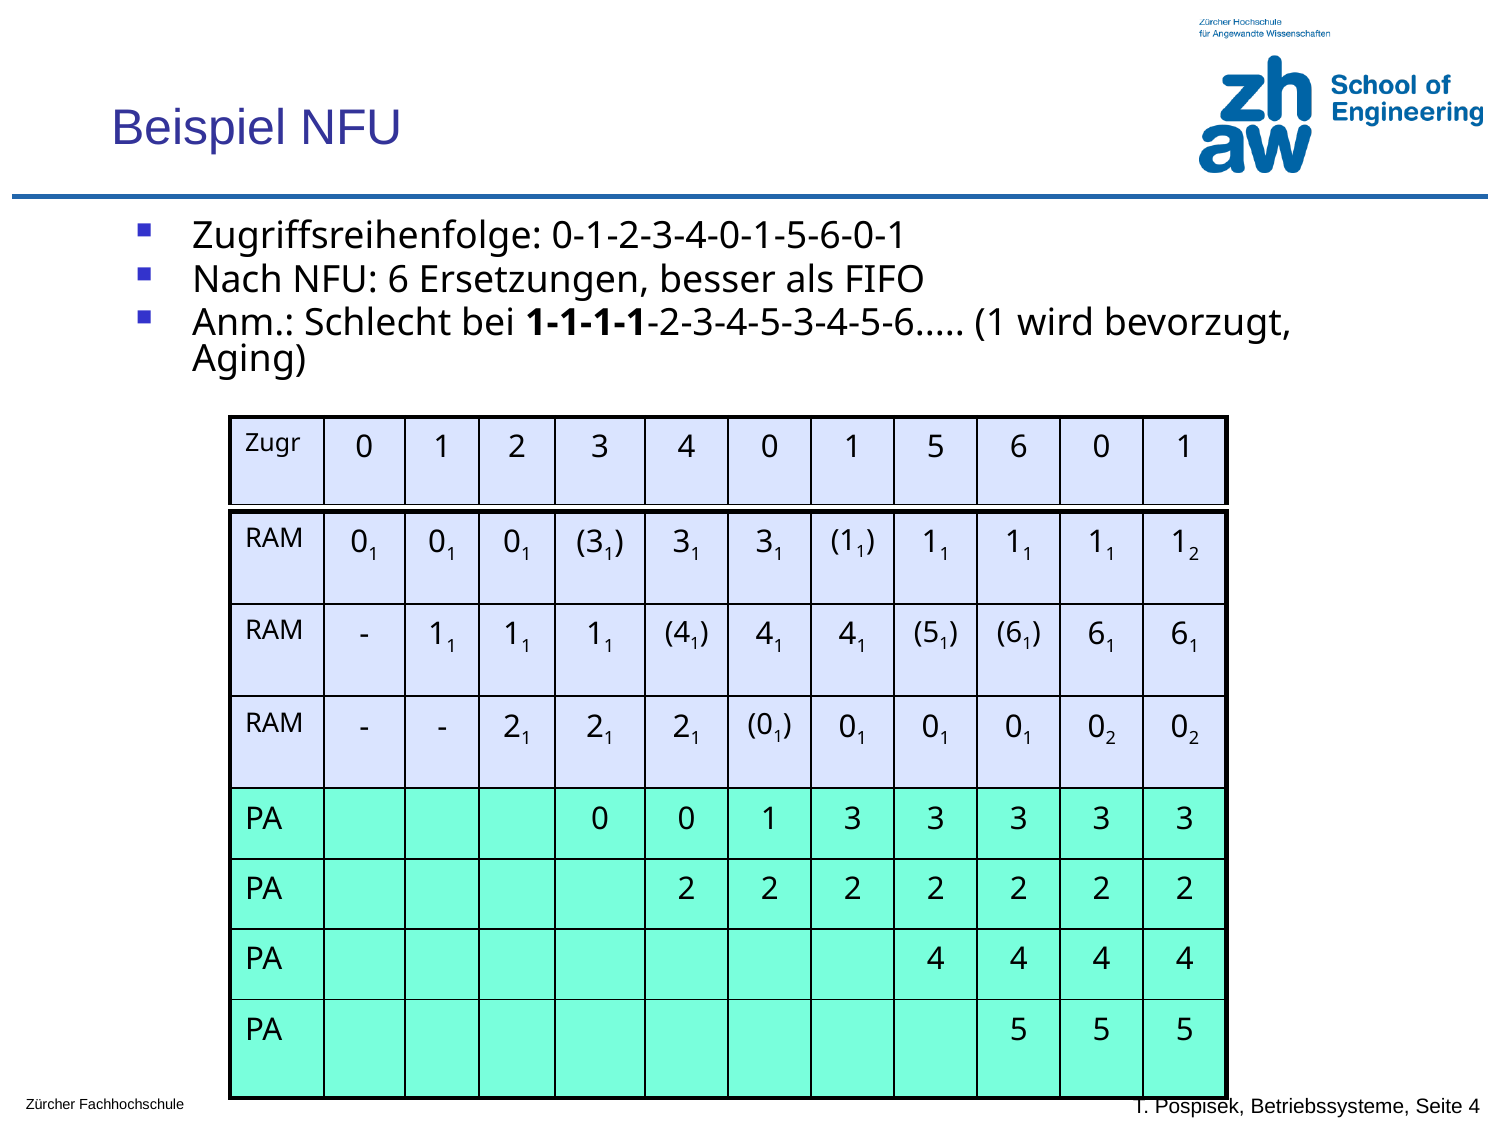

# Beispiel NFU
Zugriffsreihenfolge: 0-1-2-3-4-0-1-5-6-0-1
Nach NFU: 6 Ersetzungen, besser als FIFO
Anm.: Schlecht bei 1-1-1-1-2-3-4-5-3-4-5-6..... (1 wird bevorzugt, Aging)
| Zugr | 0 | 1 | 2 | 3 | 4 | 0 | 1 | 5 | 6 | 0 | 1 |
| --- | --- | --- | --- | --- | --- | --- | --- | --- | --- | --- | --- |
| RAM | 01 | 01 | 01 | (31) | 31 | 31 | (11) | 11 | 11 | 11 | 12 |
| --- | --- | --- | --- | --- | --- | --- | --- | --- | --- | --- | --- |
| RAM | - | 11 | 11 | 11 | (41) | 41 | 41 | (51) | (61) | 61 | 61 |
| RAM | - | - | 21 | 21 | 21 | (01) | 01 | 01 | 01 | 02 | 02 |
| PA | | | | 0 | 0 | 1 | 3 | 3 | 3 | 3 | 3 |
| PA | | | | | 2 | 2 | 2 | 2 | 2 | 2 | 2 |
| PA | | | | | | | | 4 | 4 | 4 | 4 |
| PA | | | | | | | | | 5 | 5 | 5 |